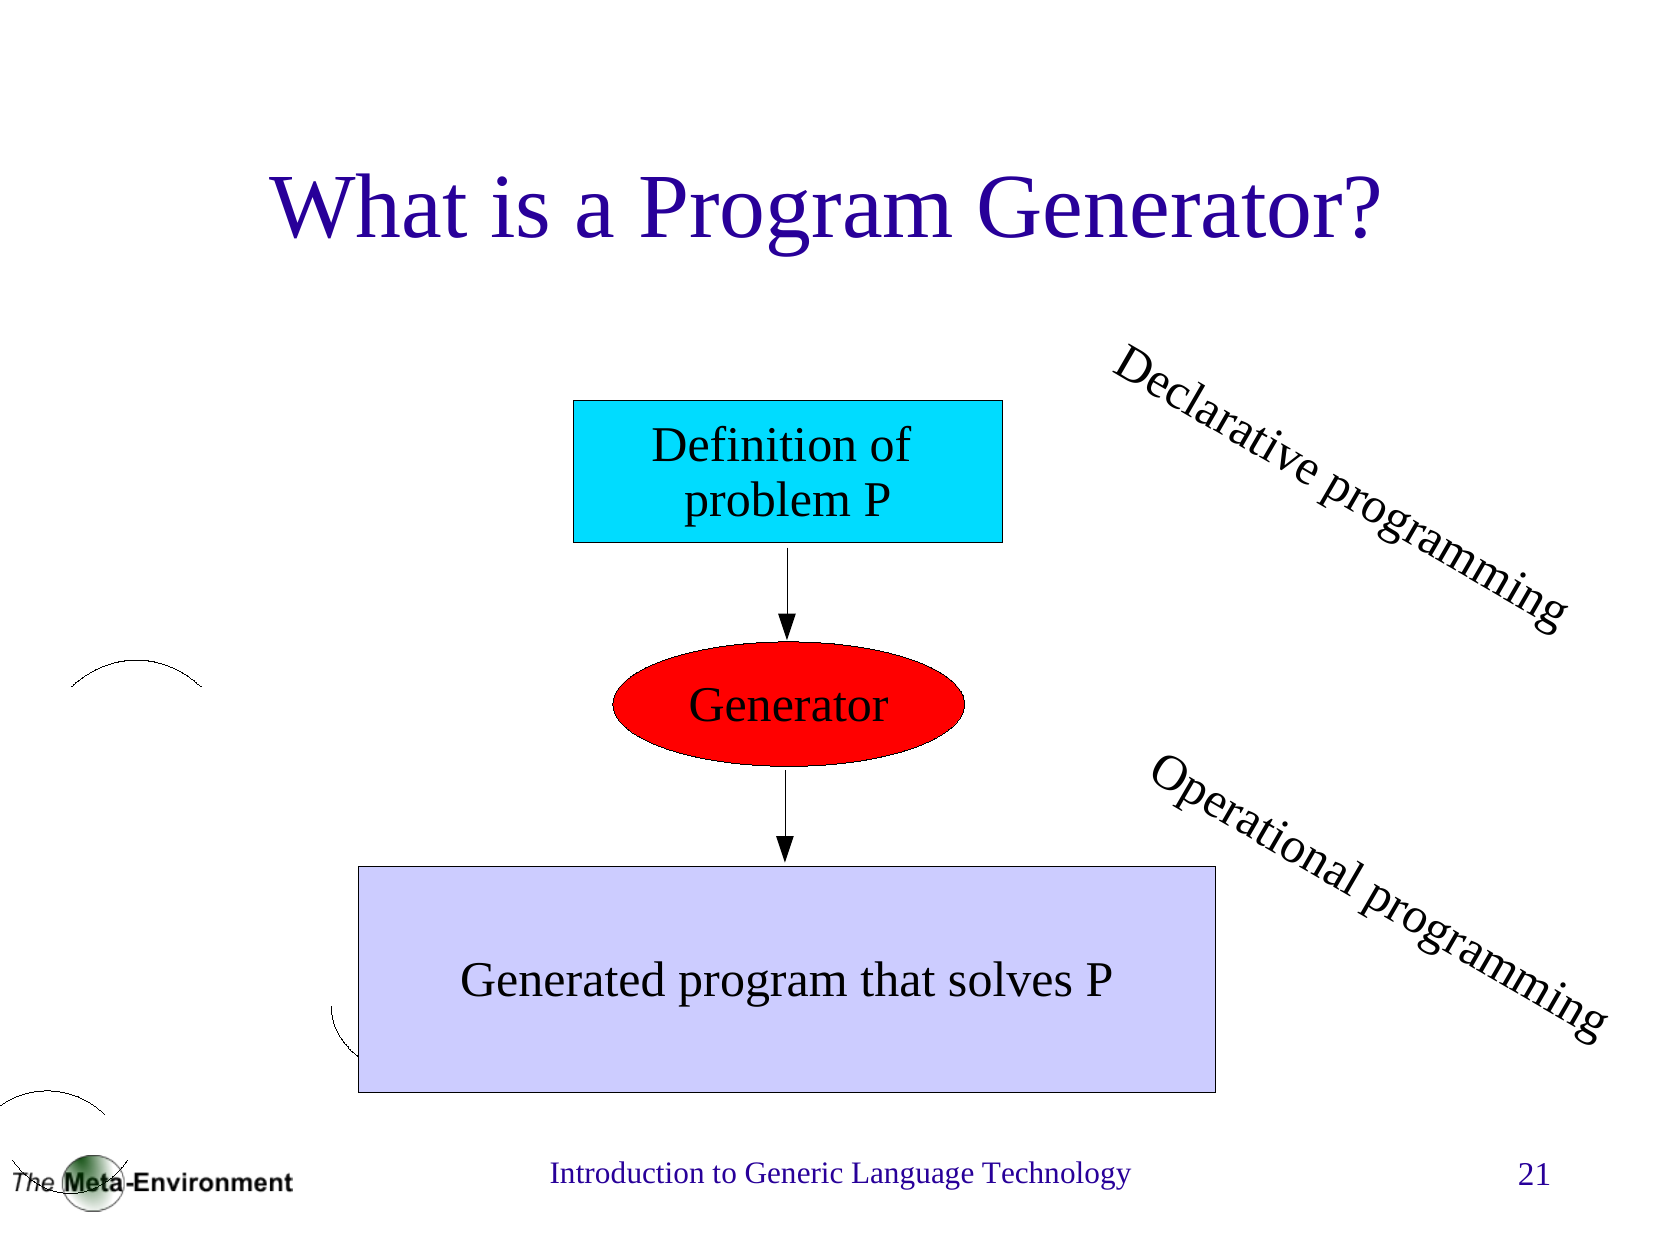

# What is a Program Generator?
Definition of
problem P
Declarative programming
Generator
Generated program that solves P
Operational programming